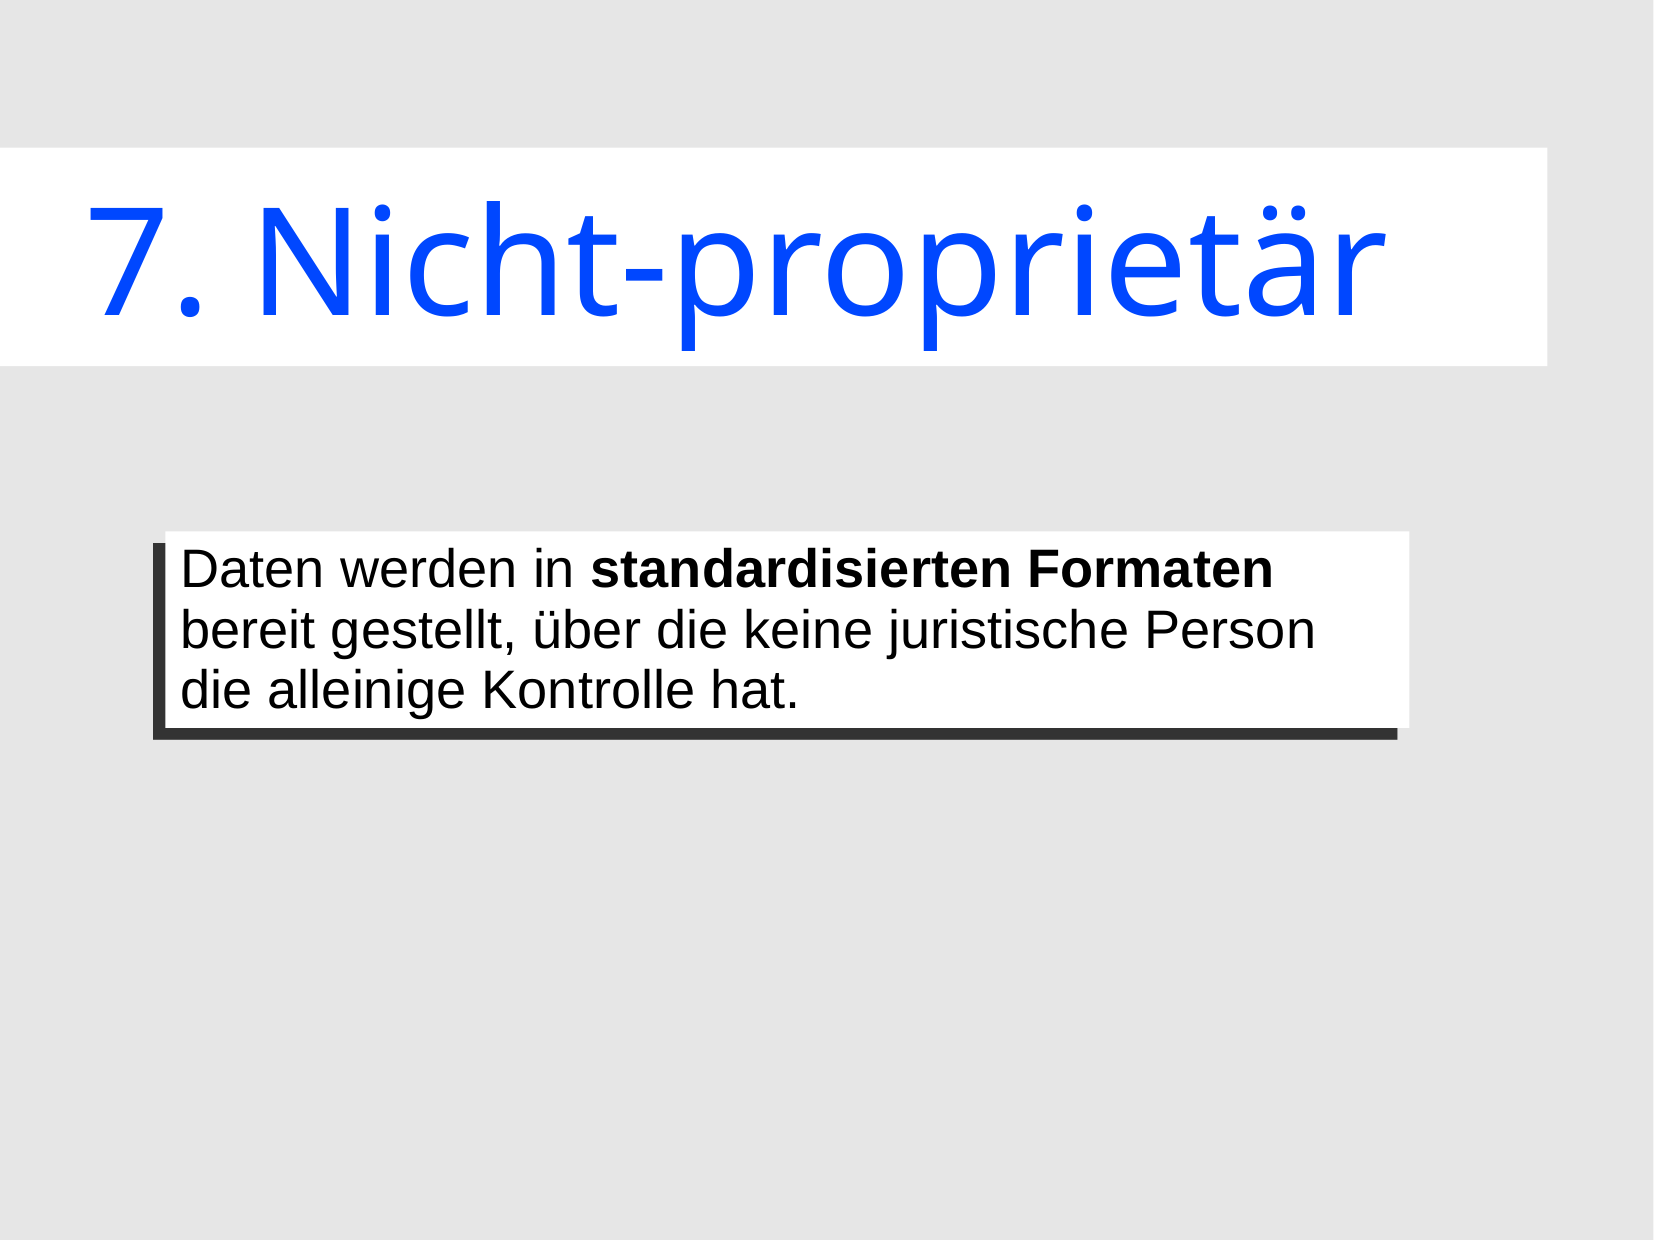

7. Nicht-proprietär
Daten werden in standardisierten Formaten bereit gestellt, über die keine juristische Person die alleinige Kontrolle hat.